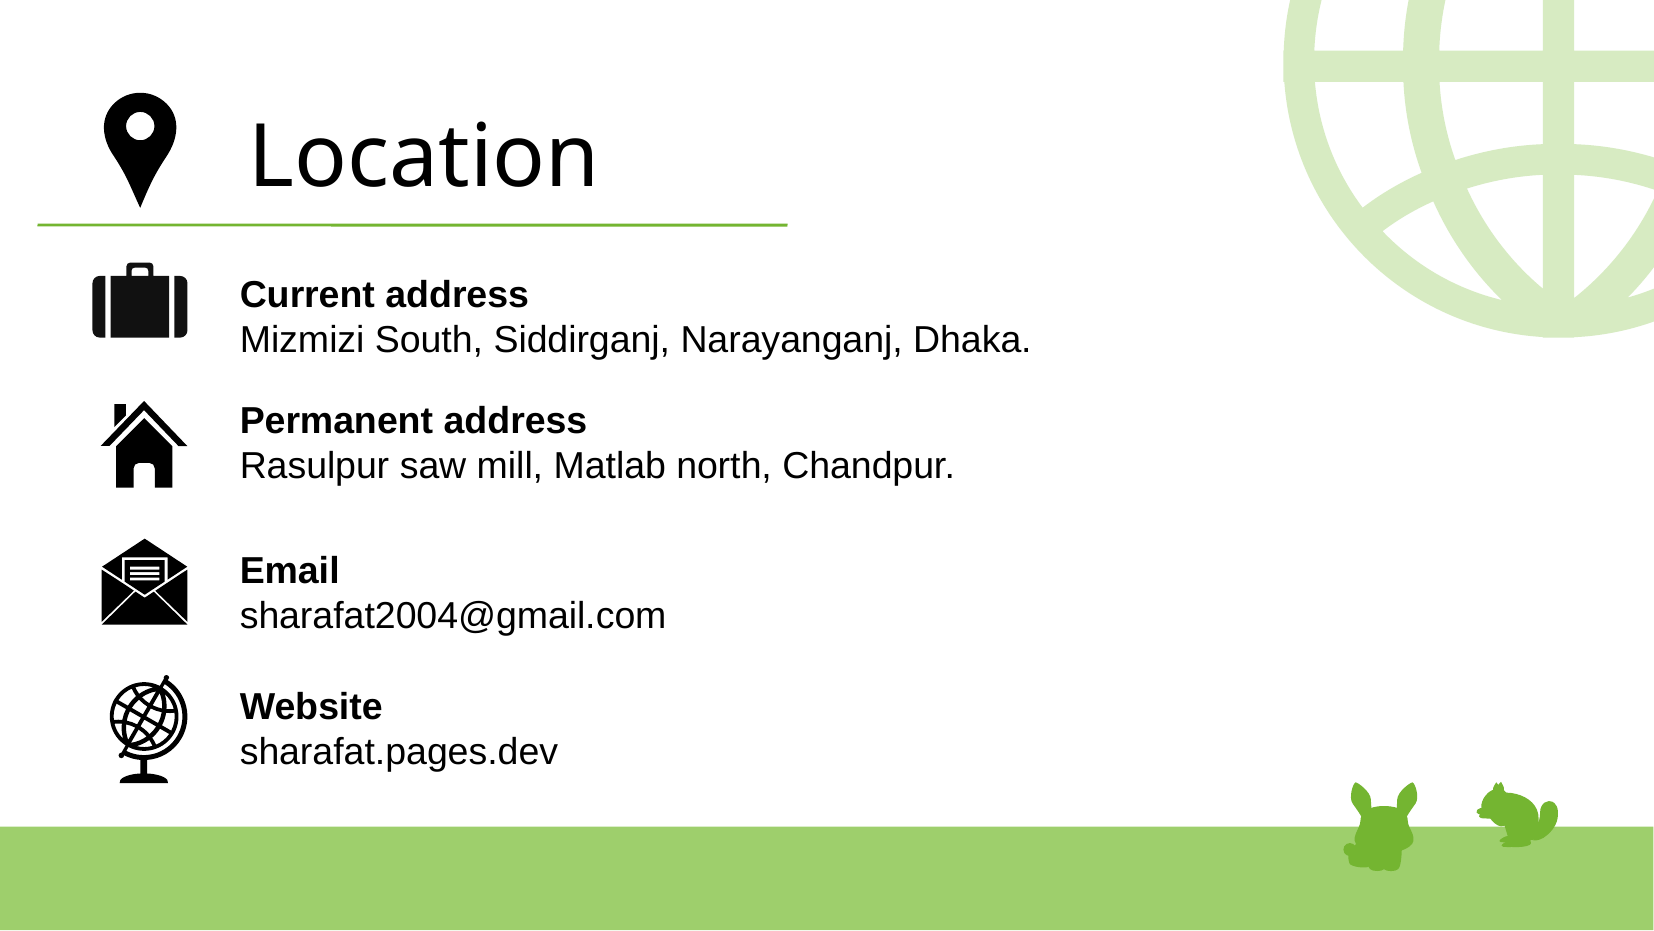

# Location
Current address
Mizmizi South, Siddirganj, Narayanganj, Dhaka.
Permanent address
Rasulpur saw mill, Matlab north, Chandpur.
Email
sharafat2004@gmail.com
Website
sharafat.pages.dev